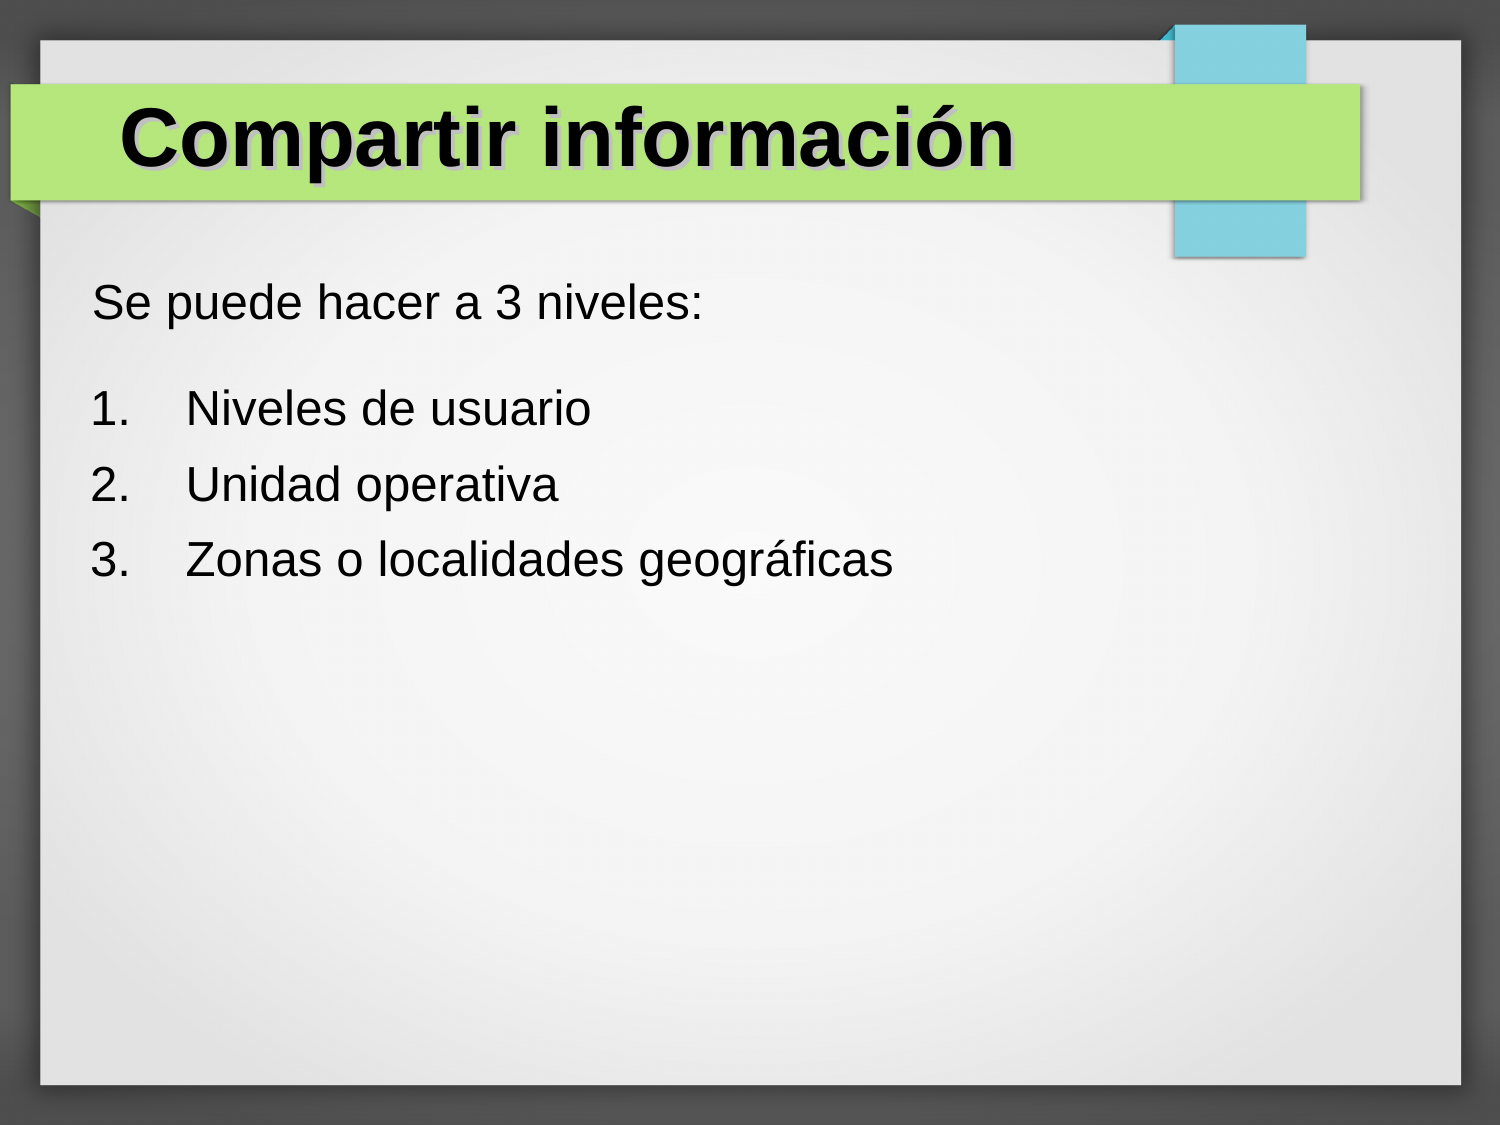

# Compartir información
Se puede hacer a 3 niveles:
Niveles de usuario
Unidad operativa
Zonas o localidades geográficas